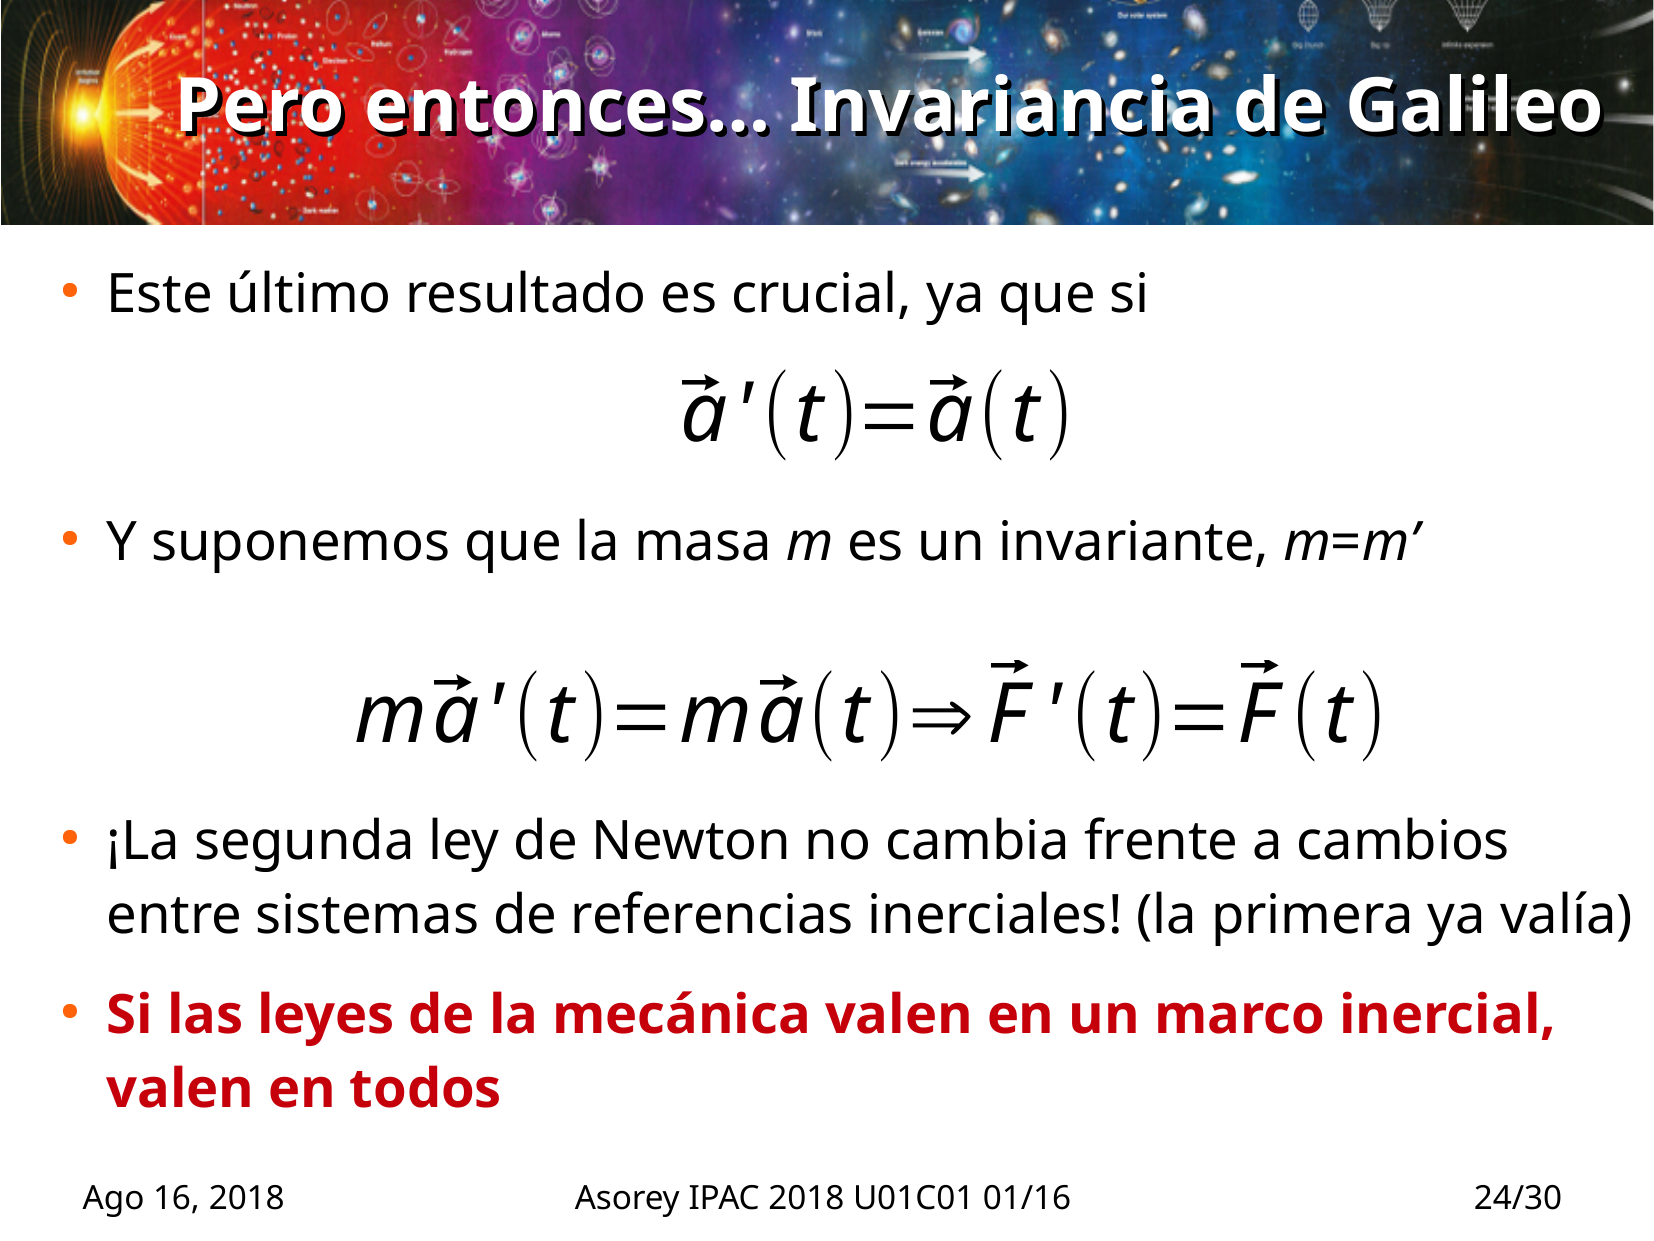

# Pero entonces… Invariancia de Galileo
Este último resultado es crucial, ya que si
Y suponemos que la masa m es un invariante, m=m’
¡La segunda ley de Newton no cambia frente a cambios entre sistemas de referencias inerciales! (la primera ya valía)
Si las leyes de la mecánica valen en un marco inercial, valen en todos
Ago 16, 2018
Asorey IPAC 2018 U01C01 01/16
24